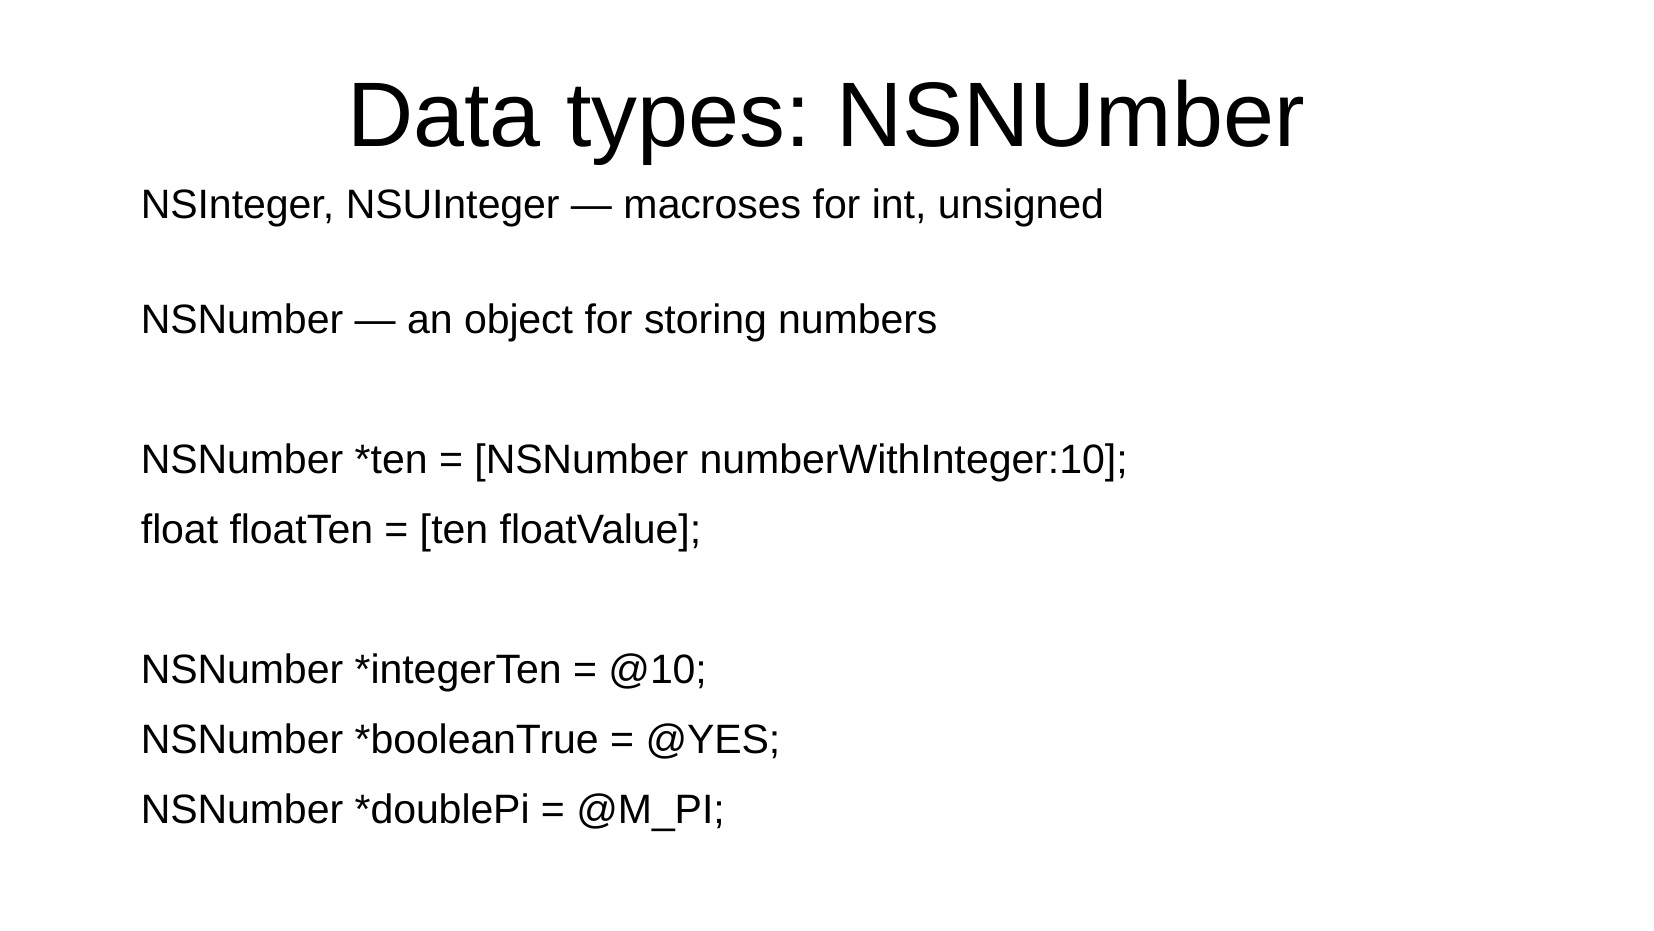

# Data types: NSNUmber
NSInteger, NSUInteger — macroses for int, unsigned
NSNumber — an object for storing numbers
NSNumber *ten = [NSNumber numberWithInteger:10];
float floatTen = [ten floatValue];
NSNumber *integerTen = @10;
NSNumber *booleanTrue = @YES;
NSNumber *doublePi = @M_PI;